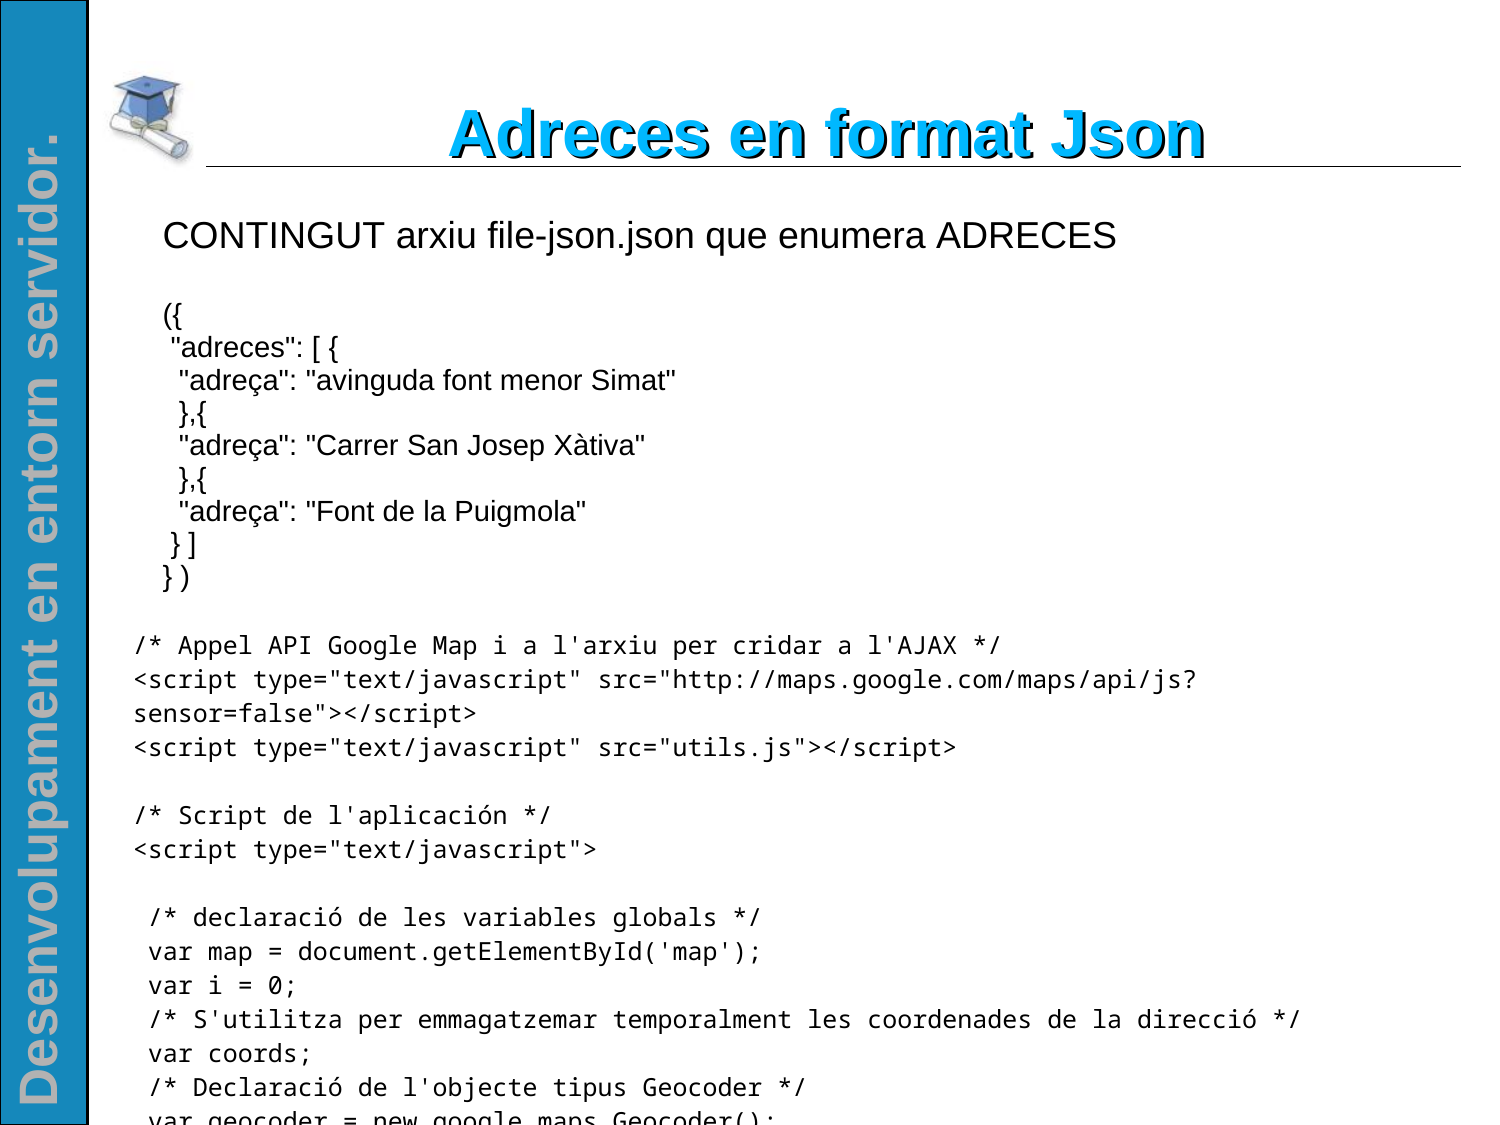

# Adreces en format Json
CONTINGUT arxiu file-json.json que enumera ADRECES
({
 "adreces": [ {
 "adreça": "avinguda font menor Simat"
 },{
 "adreça": "Carrer San Josep Xàtiva"
 },{
 "adreça": "Font de la Puigmola"
 } ]
} )
/* Appel API Google Map i a l'arxiu per cridar a l'AJAX */
<script type="text/javascript" src="http://maps.google.com/maps/api/js?sensor=false"></script>
<script type="text/javascript" src="utils.js"></script>
/* Script de l'aplicación */
<script type="text/javascript">
 /* declaració de les variables globals */
 var map = document.getElementById('map');
 var i = 0;
 /* S'utilitza per emmagatzemar temporalment les coordenades de la direcció */
 var coords;
 /* Declaració de l'objecte tipus Geocoder */
 var geocoder = new google.maps.Geocoder();
 /